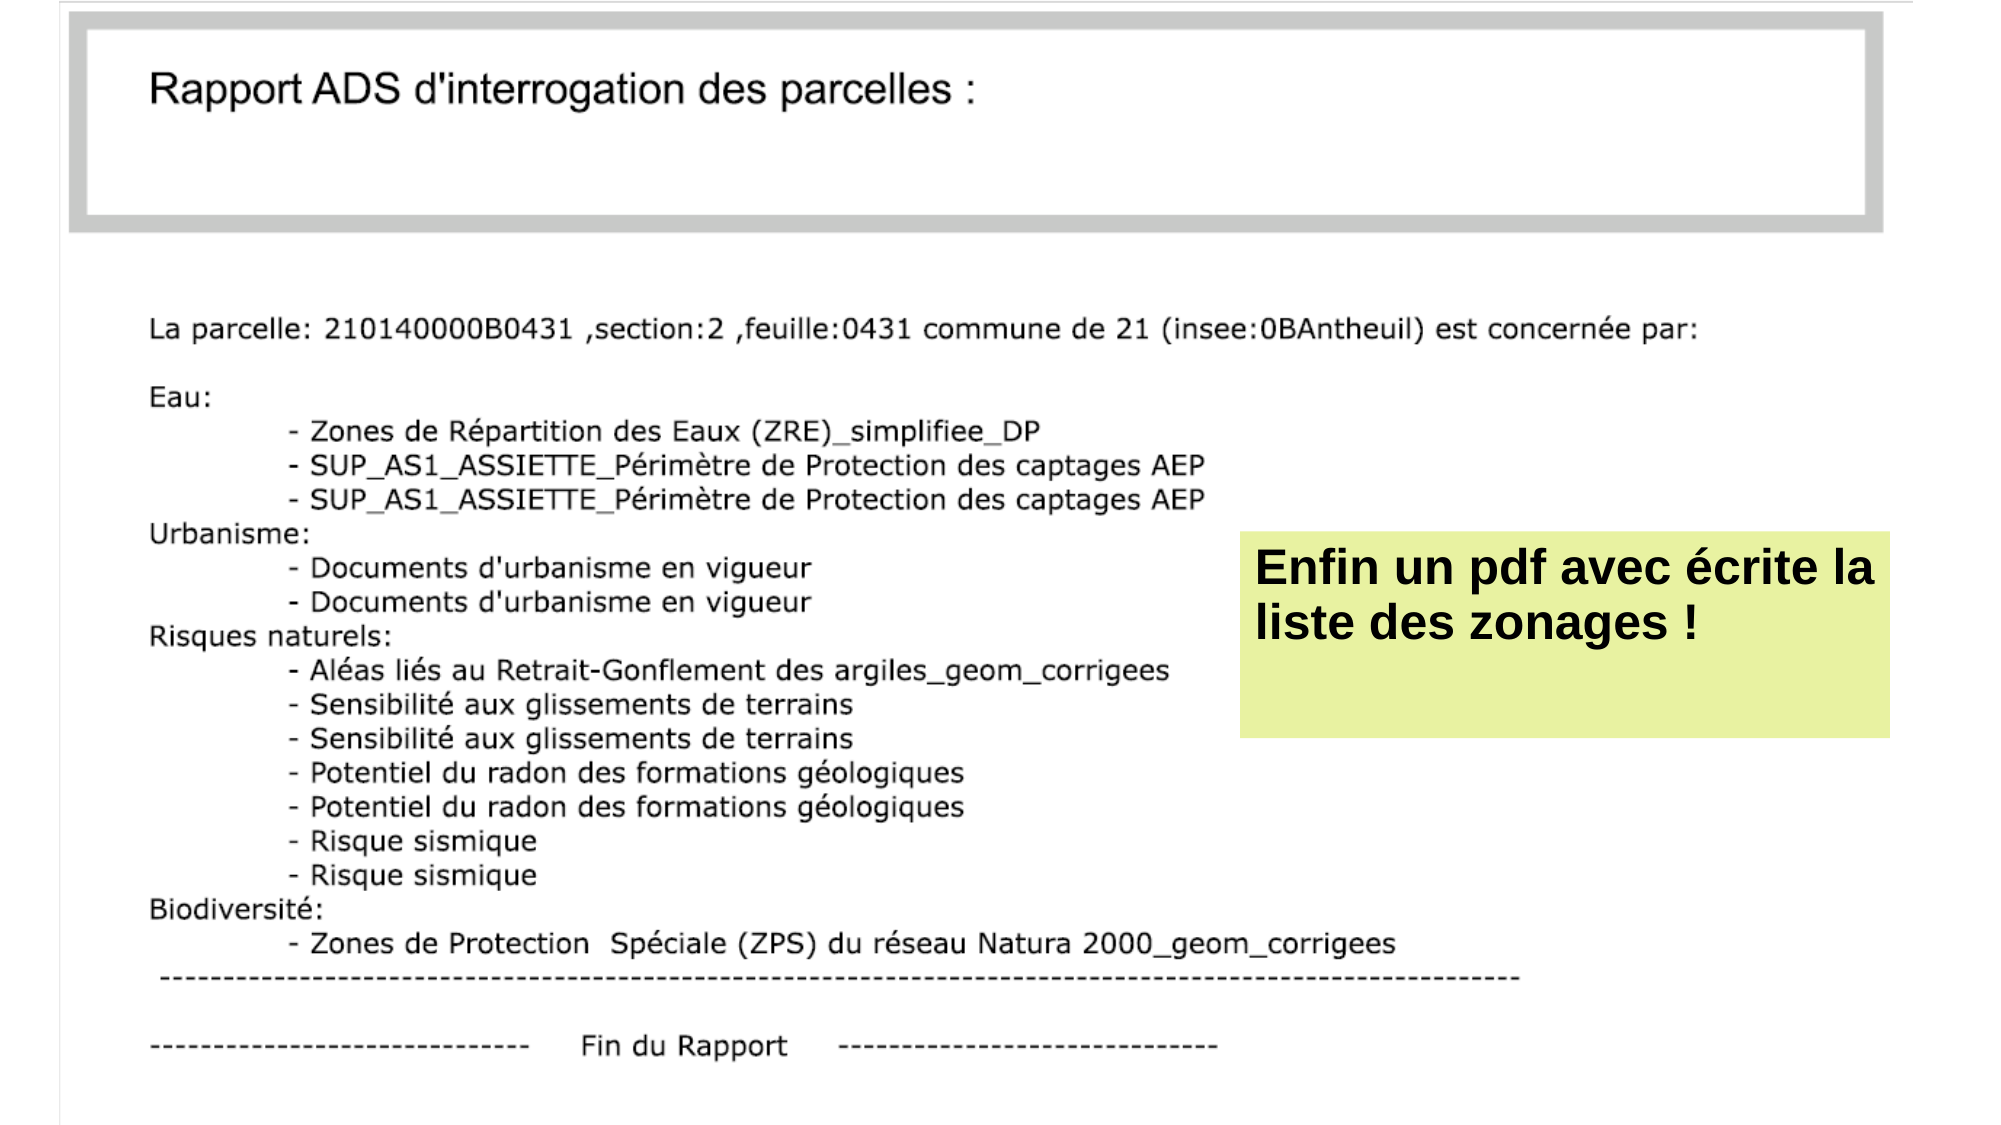

Enfin un pdf avec écrite la liste des zonages !